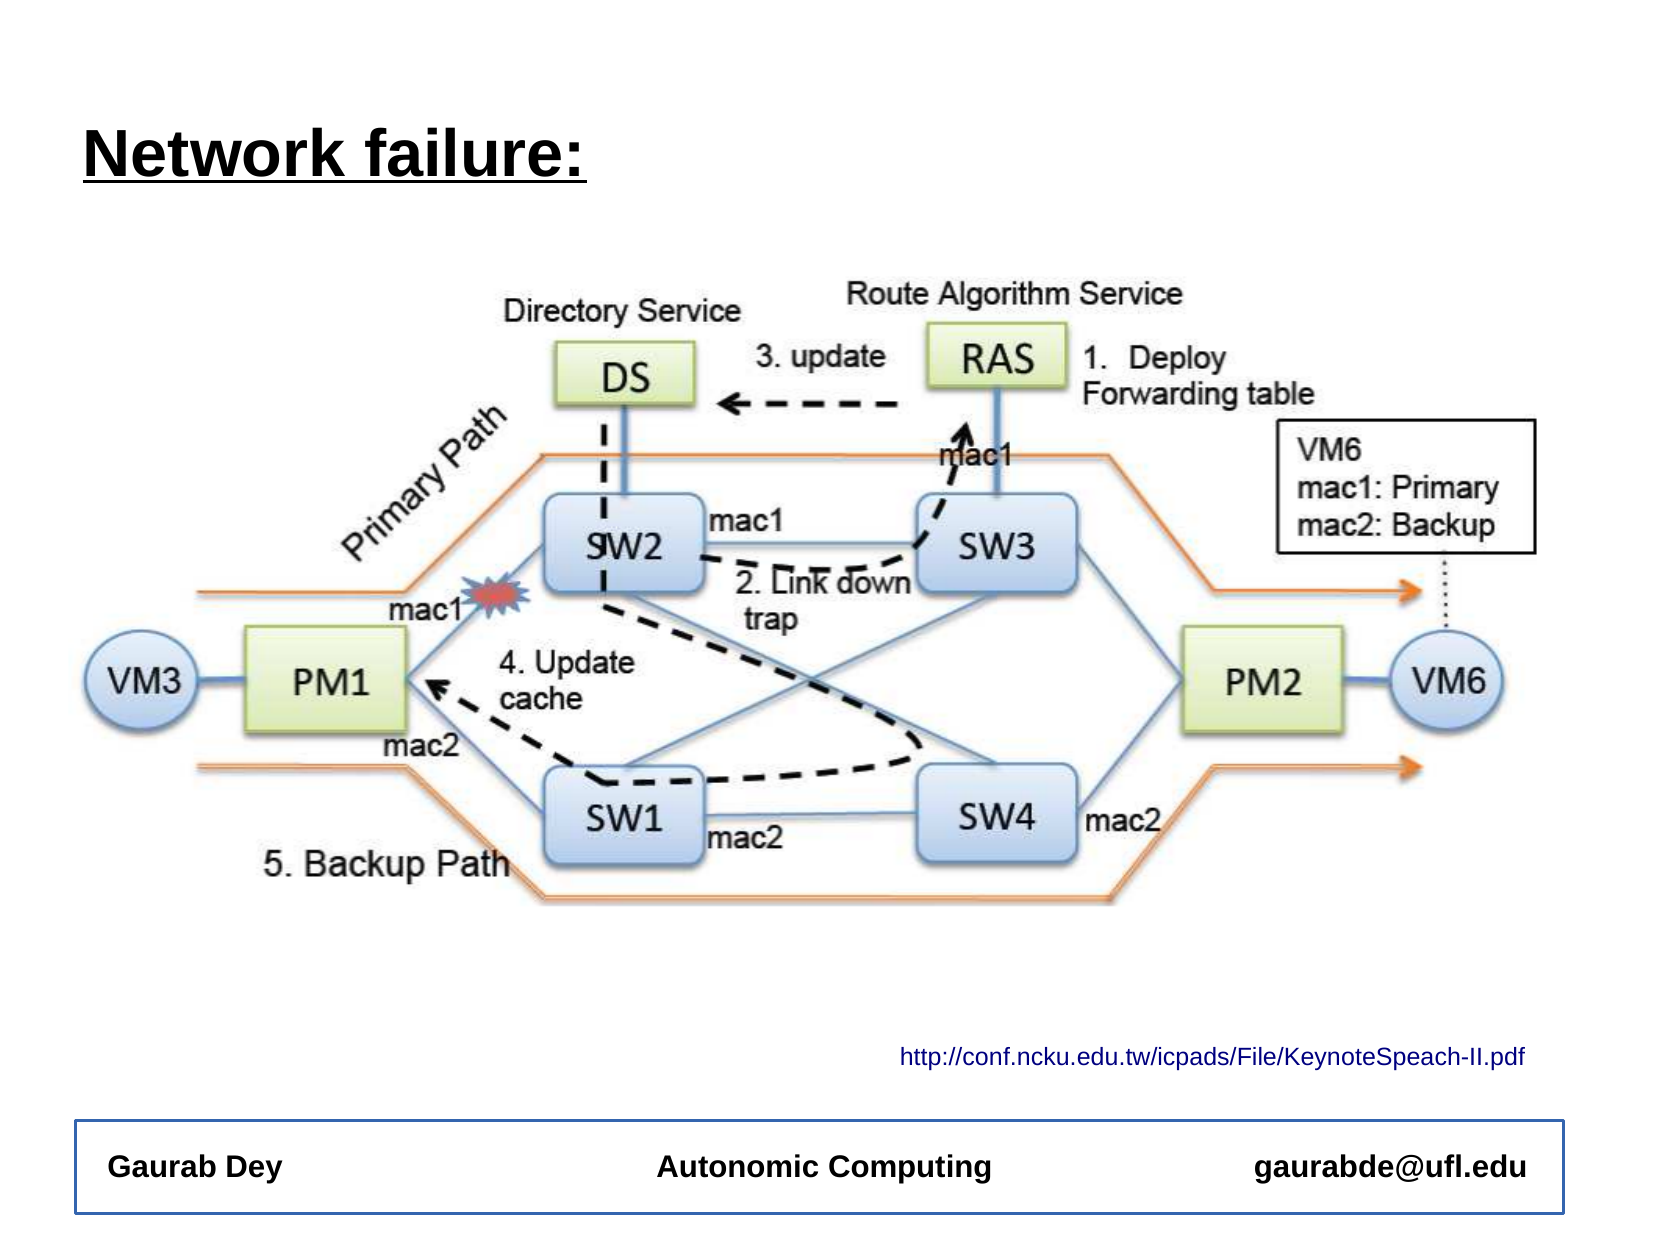

# Network failure:
http://conf.ncku.edu.tw/icpads/File/KeynoteSpeach-II.pdf
Gaurab Dey Autonomic Computing gaurabde@ufl.edu